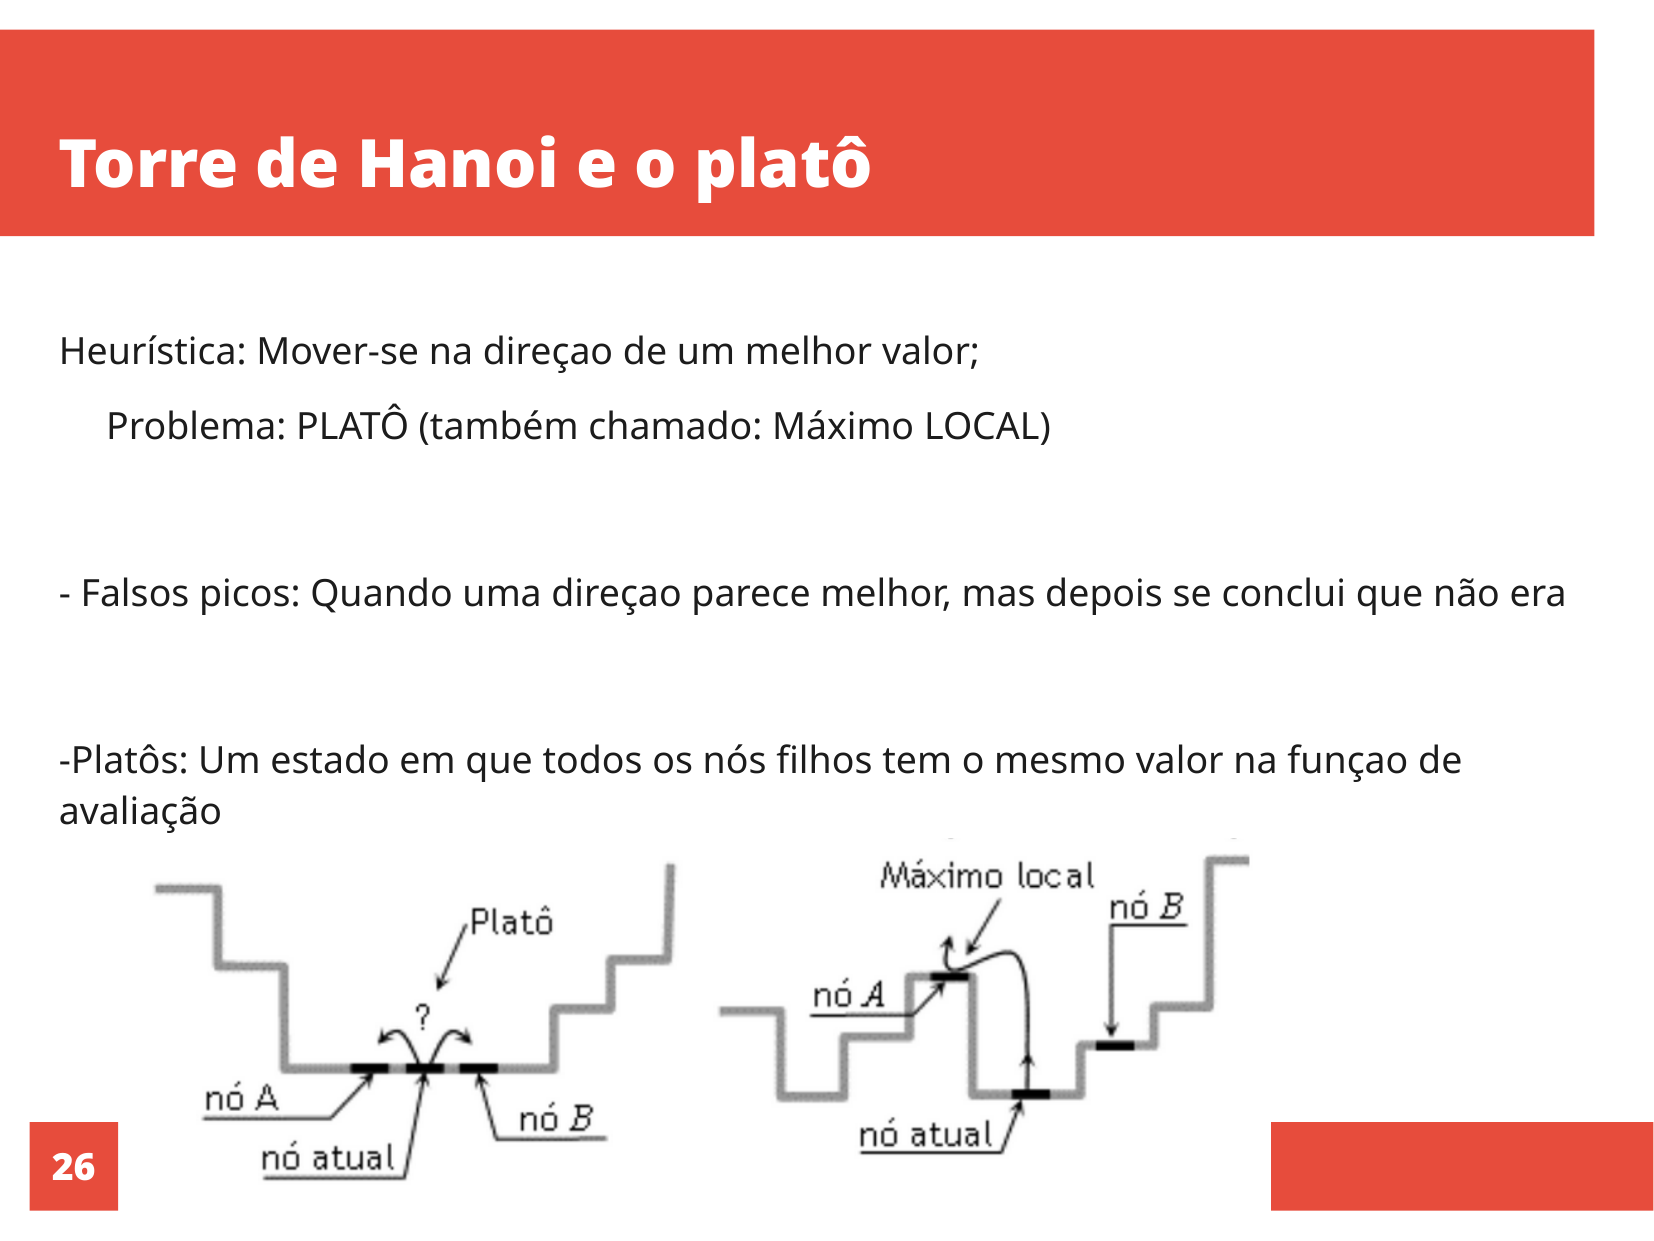

# Torre de Hanoi e o platô
Heurística: Mover-se na direçao de um melhor valor;
Problema: PLATÔ (também chamado: Máximo LOCAL)
- Falsos picos: Quando uma direçao parece melhor, mas depois se conclui que não era
-Platôs: Um estado em que todos os nós filhos tem o mesmo valor na funçao de avaliação
26
UNIP - Araçatuba